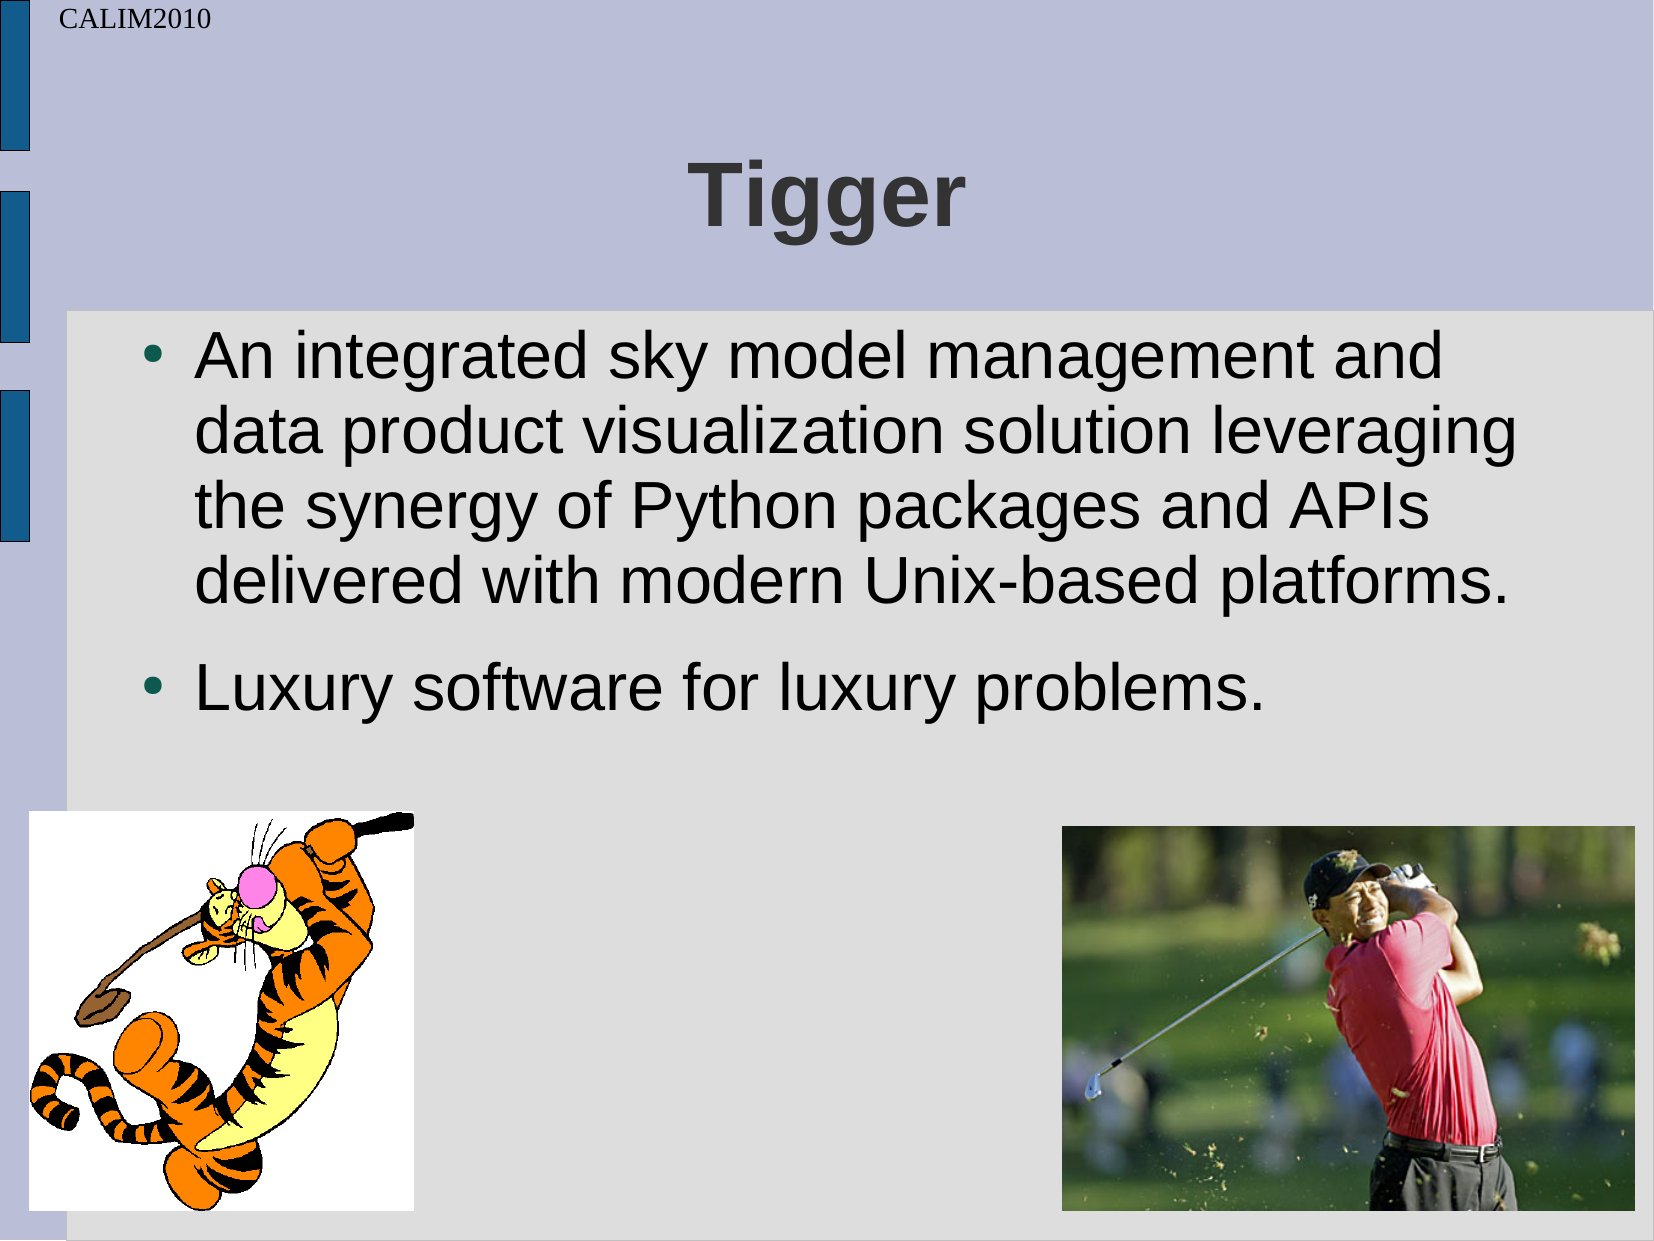

CALIM2010
# Tigger
An integrated sky model management and data product visualization solution leveraging the synergy of Python packages and APIs delivered with modern Unix-based platforms.
Luxury software for luxury problems.